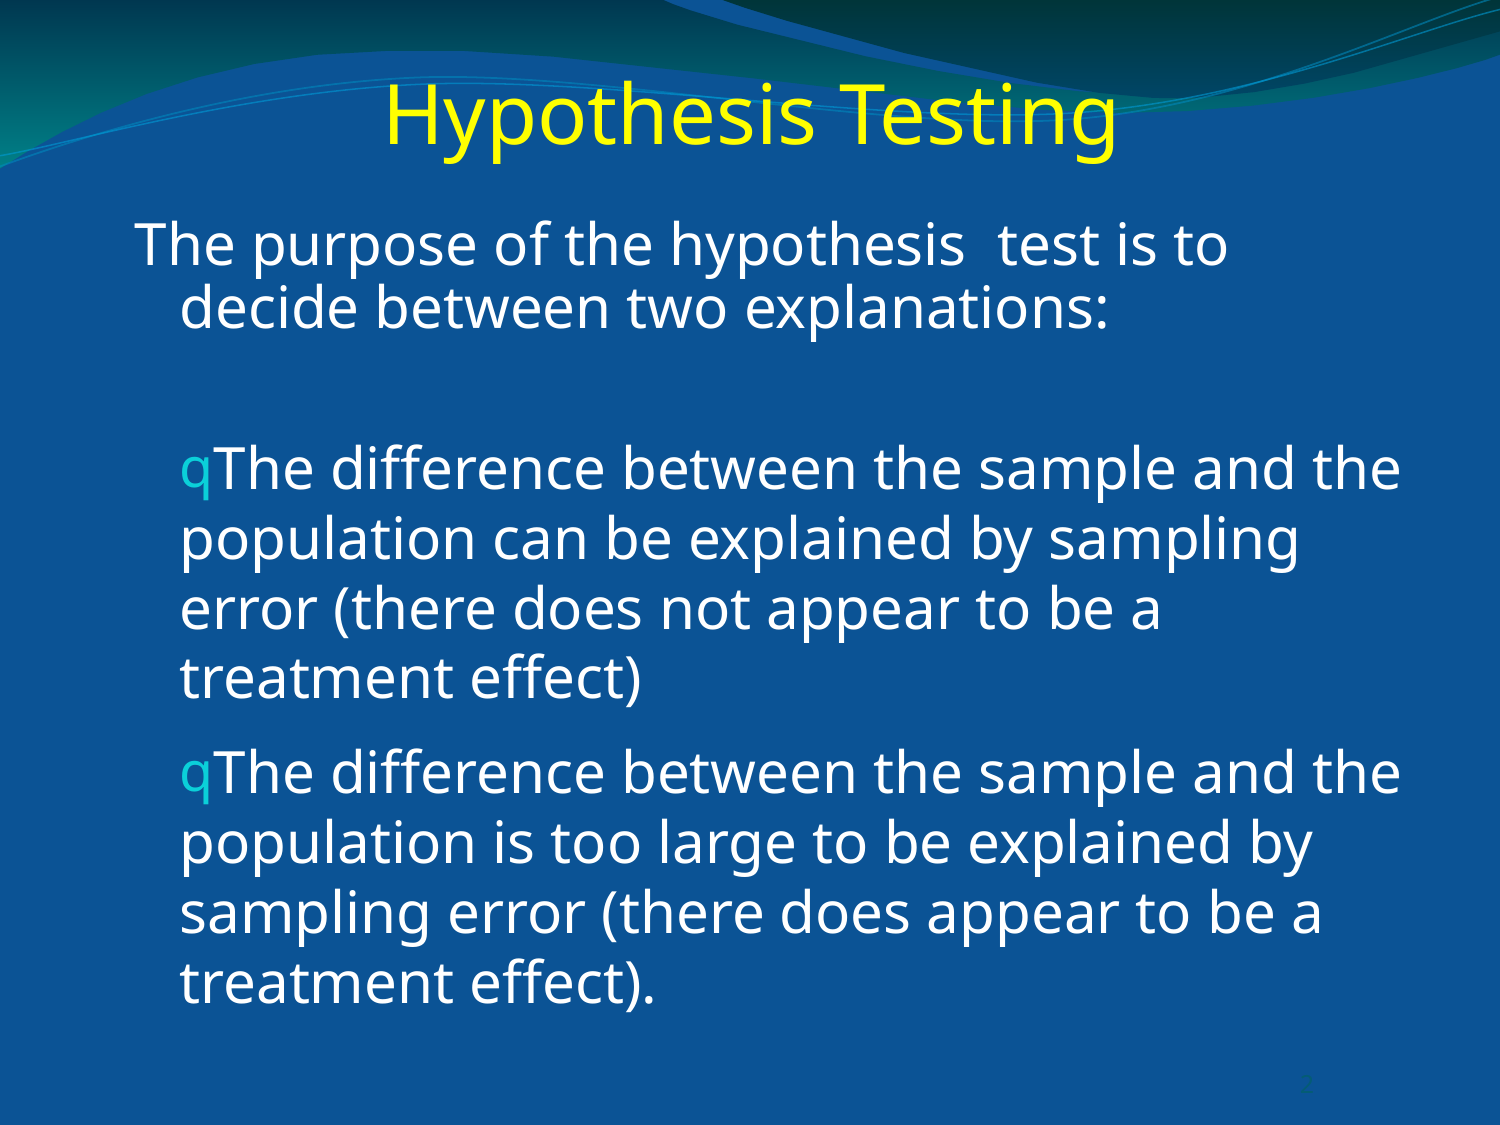

# Hypothesis Testing
The purpose of the hypothesis test is to decide between two explanations:
The difference between the sample and the population can be explained by sampling error (there does not appear to be a treatment effect)
The difference between the sample and the population is too large to be explained by sampling error (there does appear to be a treatment effect).
1